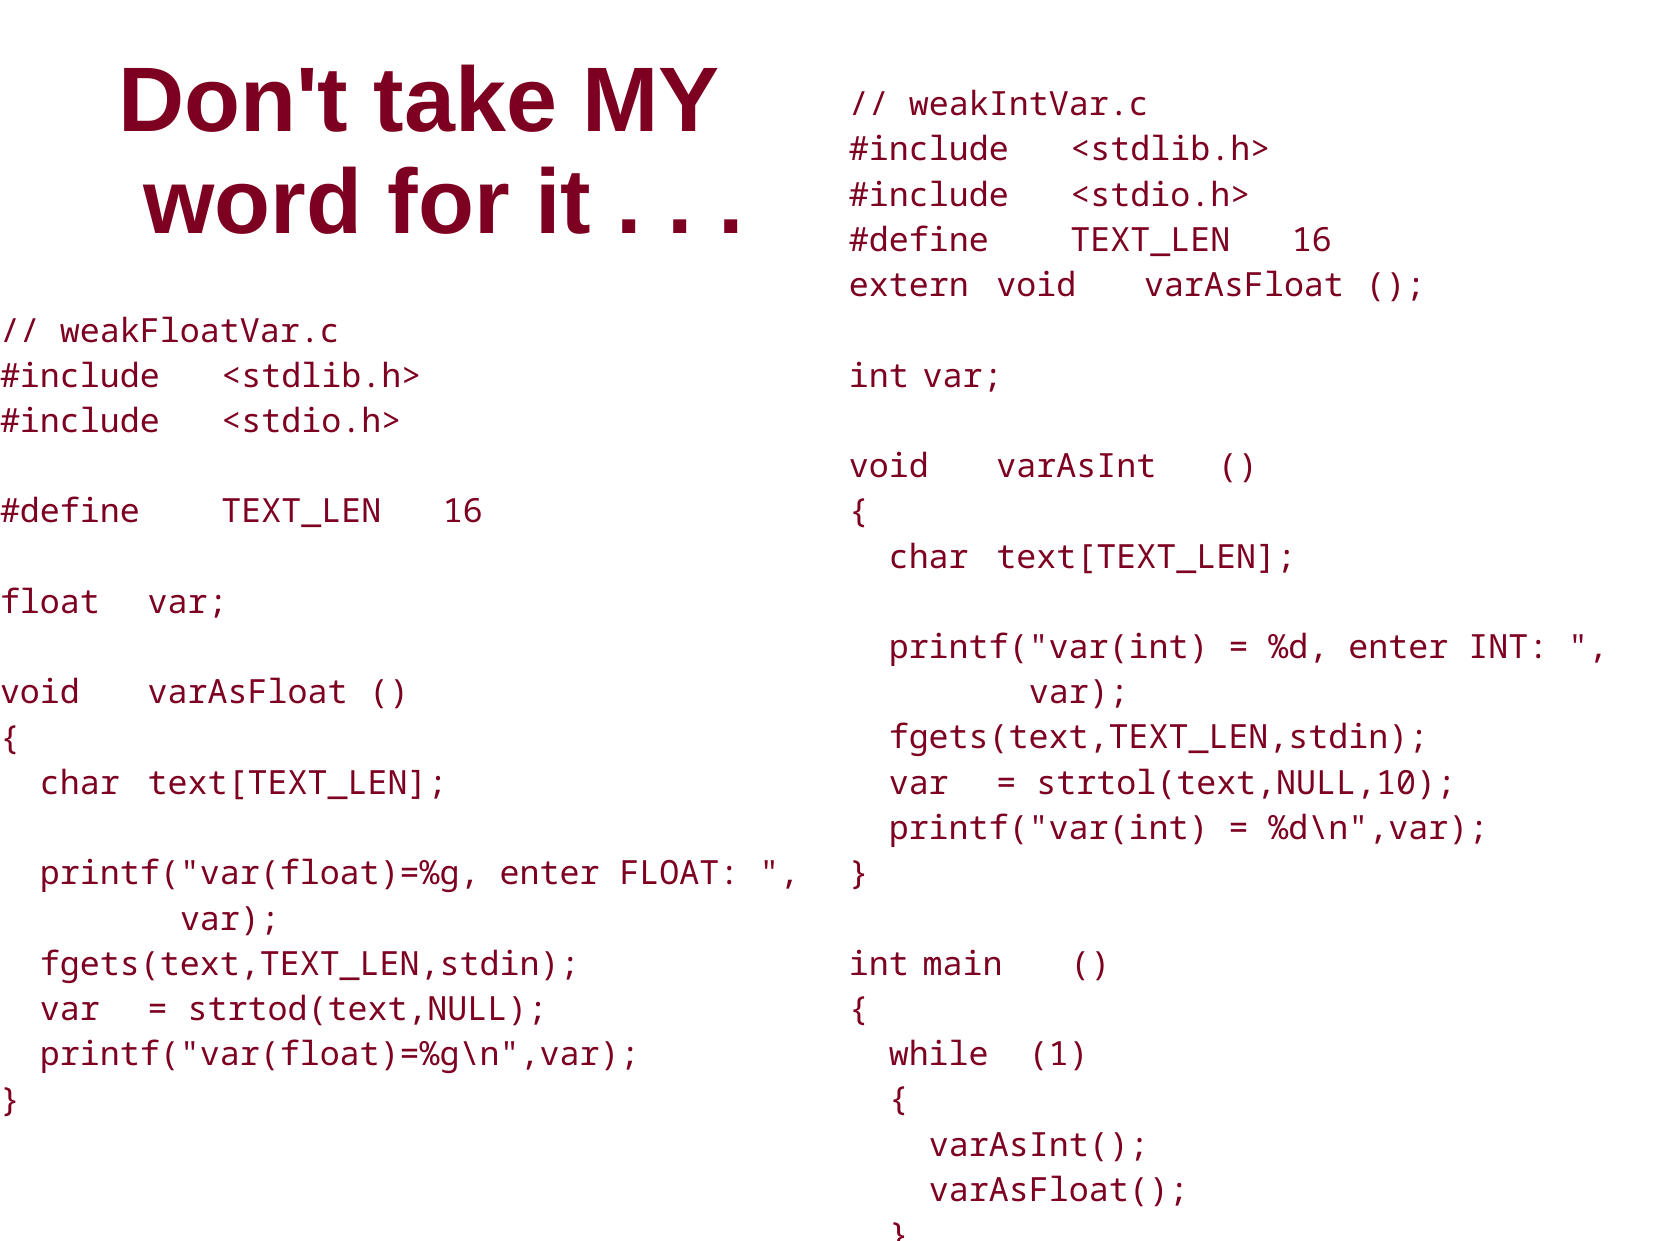

# Don't take MY word for it . . .
// weakIntVar.c
#include	<stdlib.h>
#include	<stdio.h>
#define		TEXT_LEN	16
extern	void	varAsFloat	();
int	var;
void	varAsInt	()
{
 char	text[TEXT_LEN];
 printf("var(int) = %d, enter INT: ",
 var);
 fgets(text,TEXT_LEN,stdin);
 var	= strtol(text,NULL,10);
 printf("var(int) = %d\n",var);
}
int	main	()
{
 while (1)
 {
 varAsInt();
 varAsFloat();
 }
 return(EXIT_SUCCESS);
}
// weakFloatVar.c
#include	<stdlib.h>
#include	<stdio.h>
#define		TEXT_LEN	16
float	var;
void	varAsFloat	()
{
 char	text[TEXT_LEN];
 printf("var(float)=%g, enter FLOAT: ",
 var);
 fgets(text,TEXT_LEN,stdin);
 var	= strtod(text,NULL);
 printf("var(float)=%g\n",var);
}